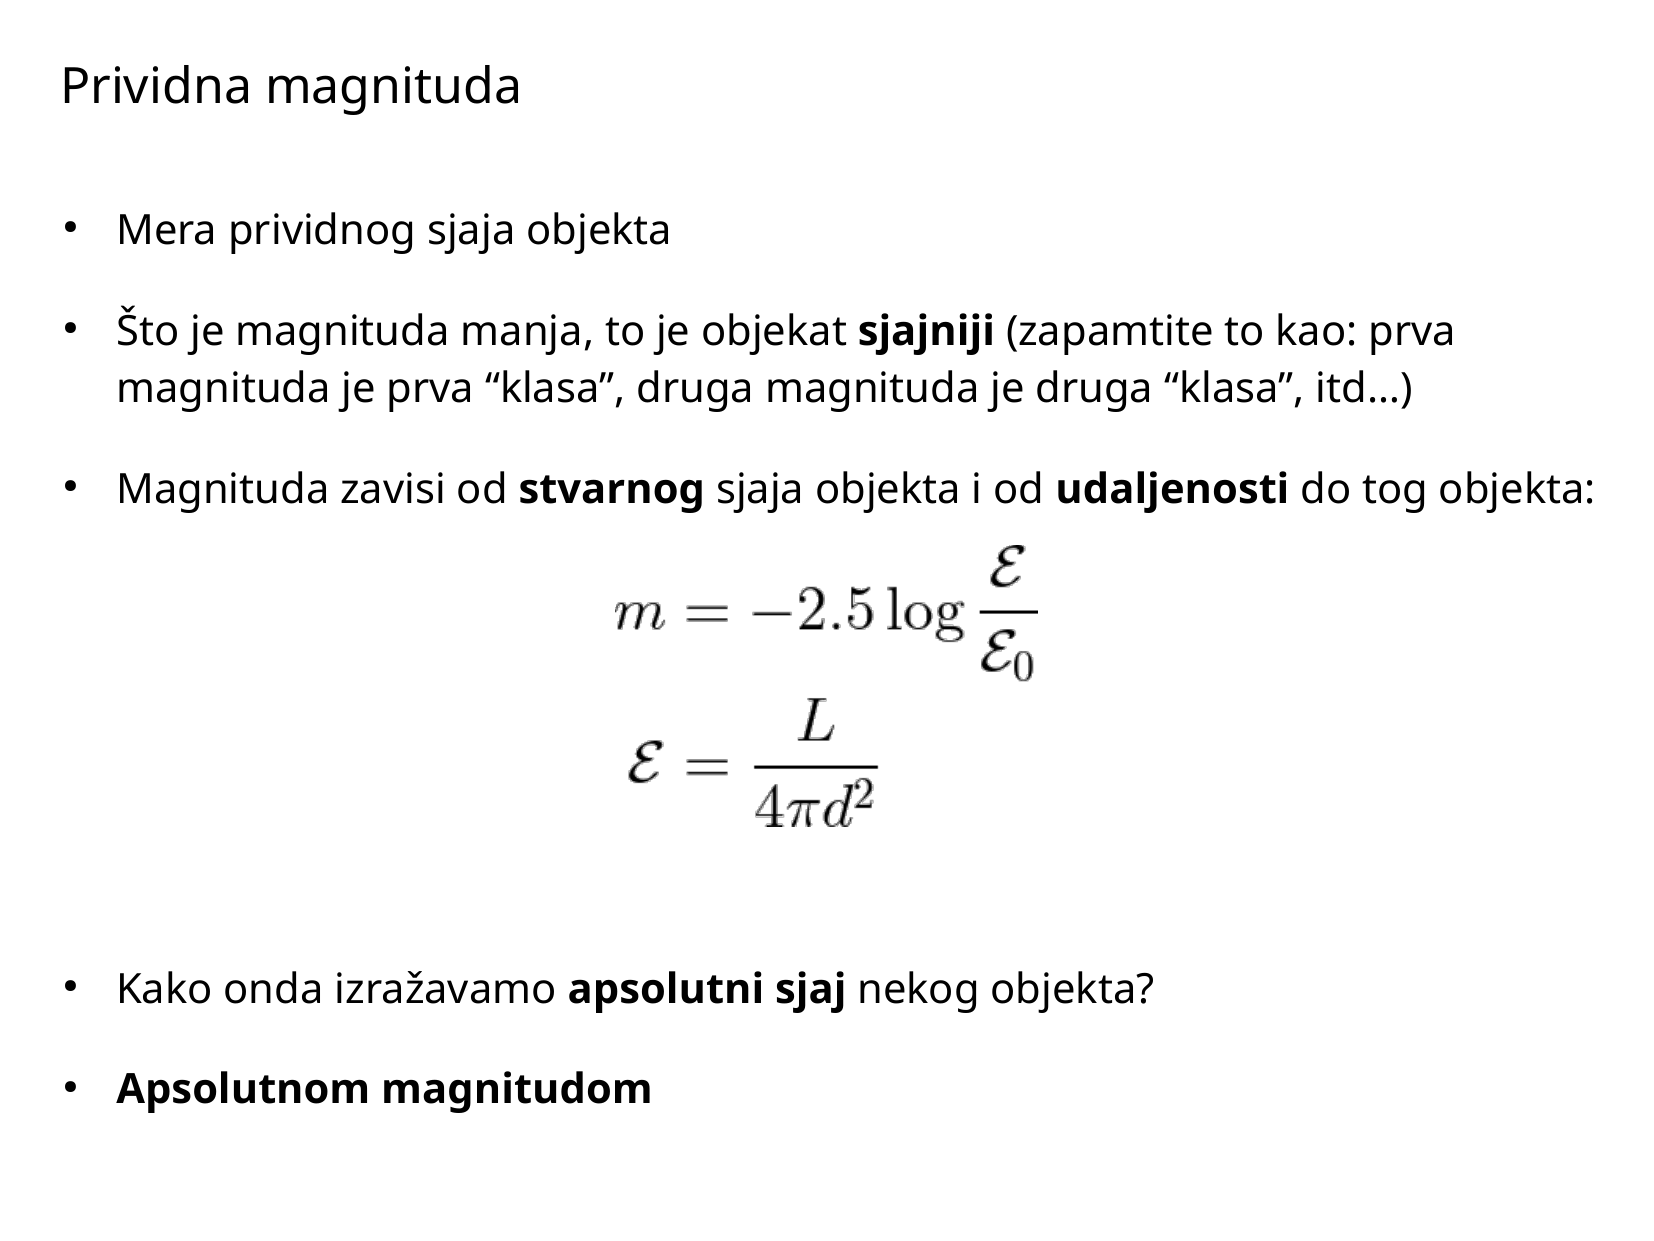

# Prividna magnituda
Mera prividnog sjaja objekta
Što je magnituda manja, to je objekat sjajniji (zapamtite to kao: prva magnituda je prva “klasa”, druga magnituda je druga “klasa”, itd…)
Magnituda zavisi od stvarnog sjaja objekta i od udaljenosti do tog objekta:
Kako onda izražavamo apsolutni sjaj nekog objekta?
Apsolutnom magnitudom